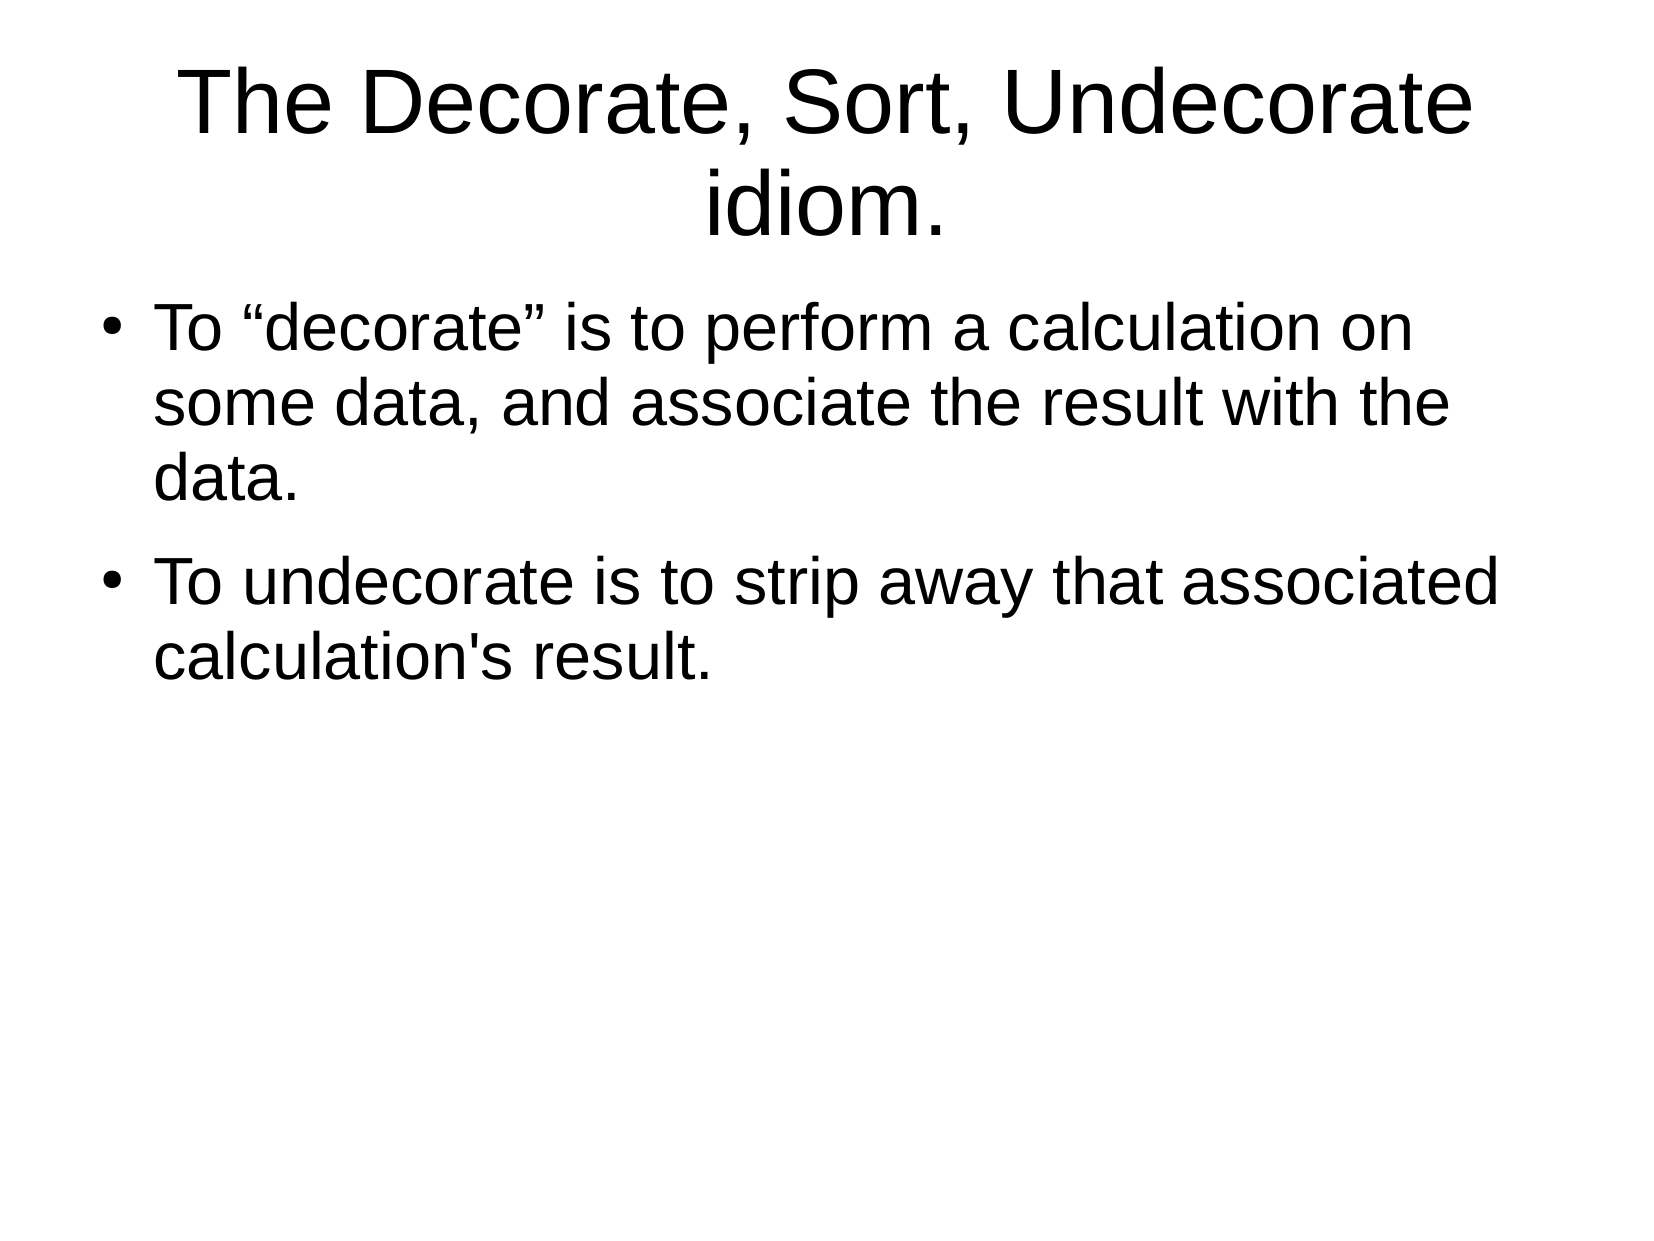

# The Decorate, Sort, Undecorate idiom.
To “decorate” is to perform a calculation on some data, and associate the result with the data.
To undecorate is to strip away that associated calculation's result.